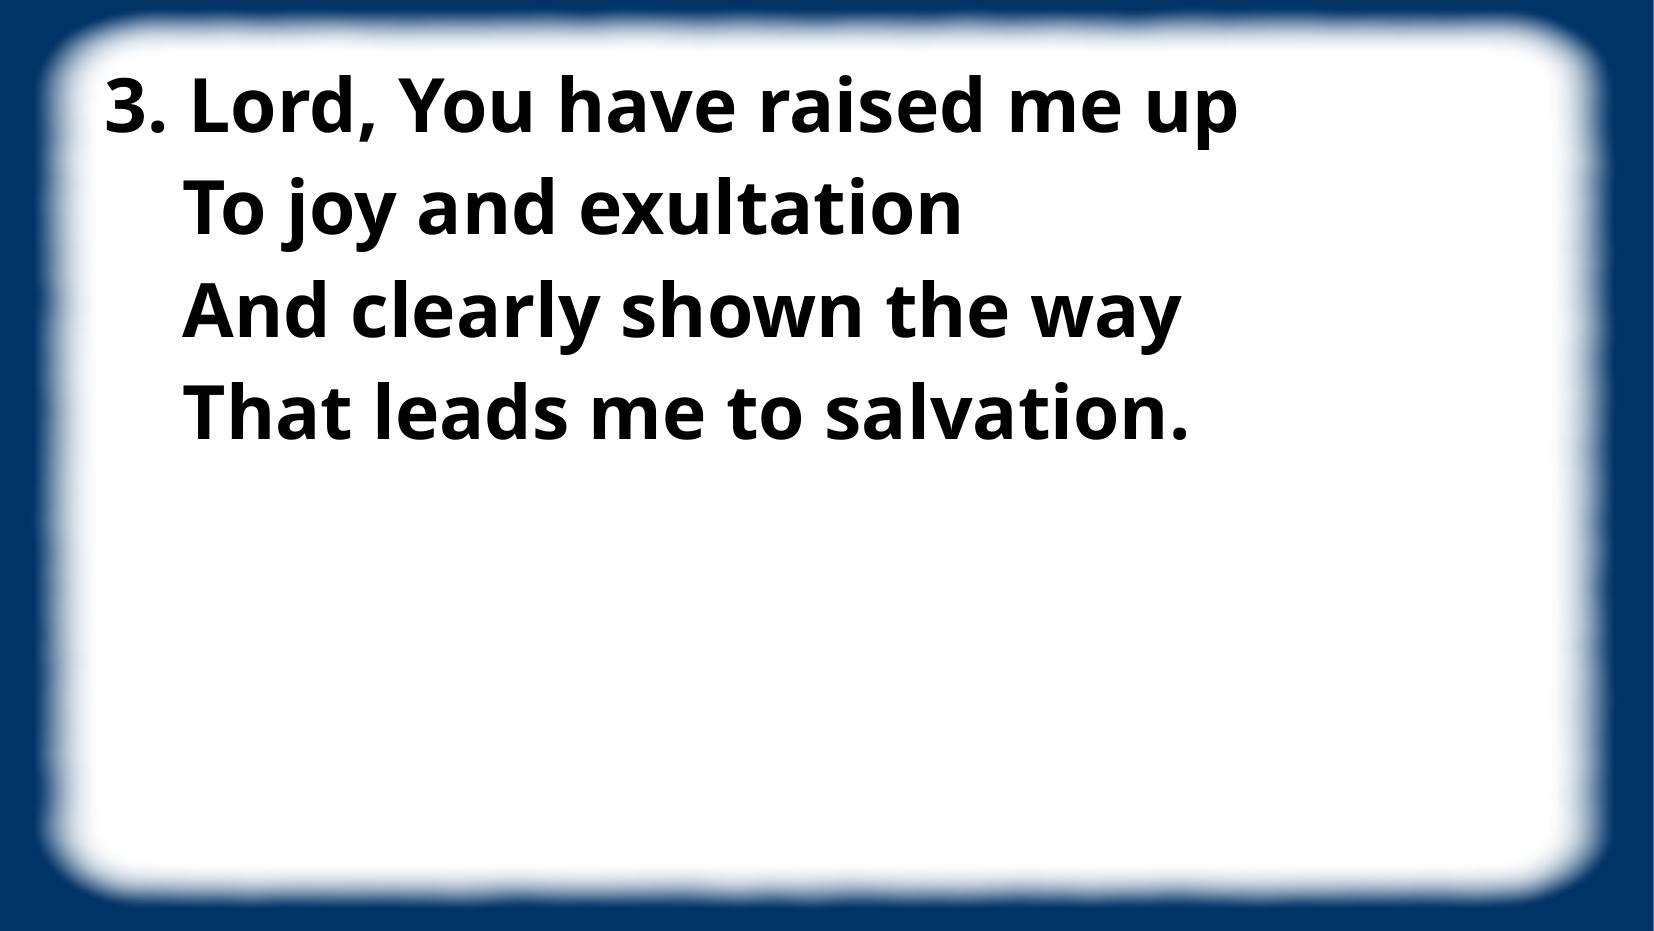

3. Lord, You have raised me up
 To joy and exultation
 And clearly shown the way
 That leads me to salvation.